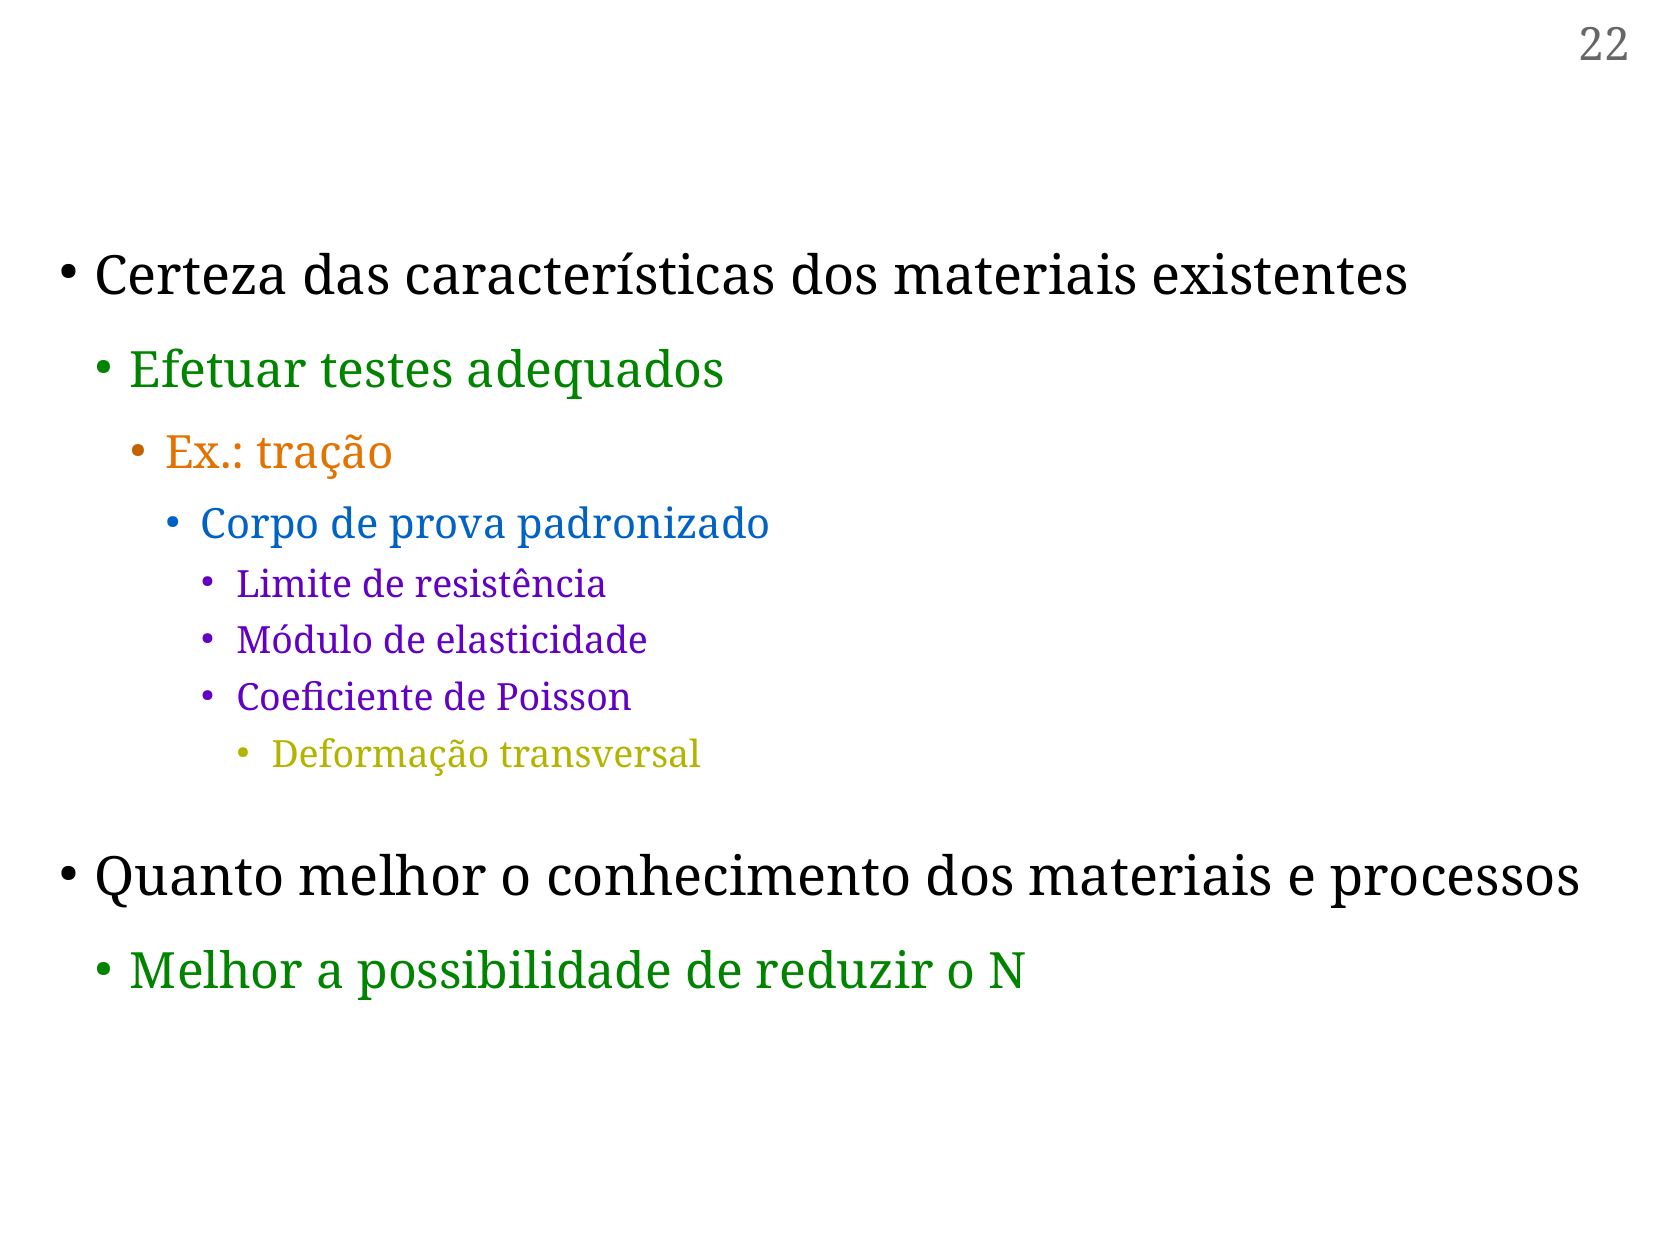

22
#
Certeza das características dos materiais existentes
Efetuar testes adequados
Ex.: tração
Corpo de prova padronizado
Limite de resistência
Módulo de elasticidade
Coeficiente de Poisson
Deformação transversal
Quanto melhor o conhecimento dos materiais e processos
Melhor a possibilidade de reduzir o N